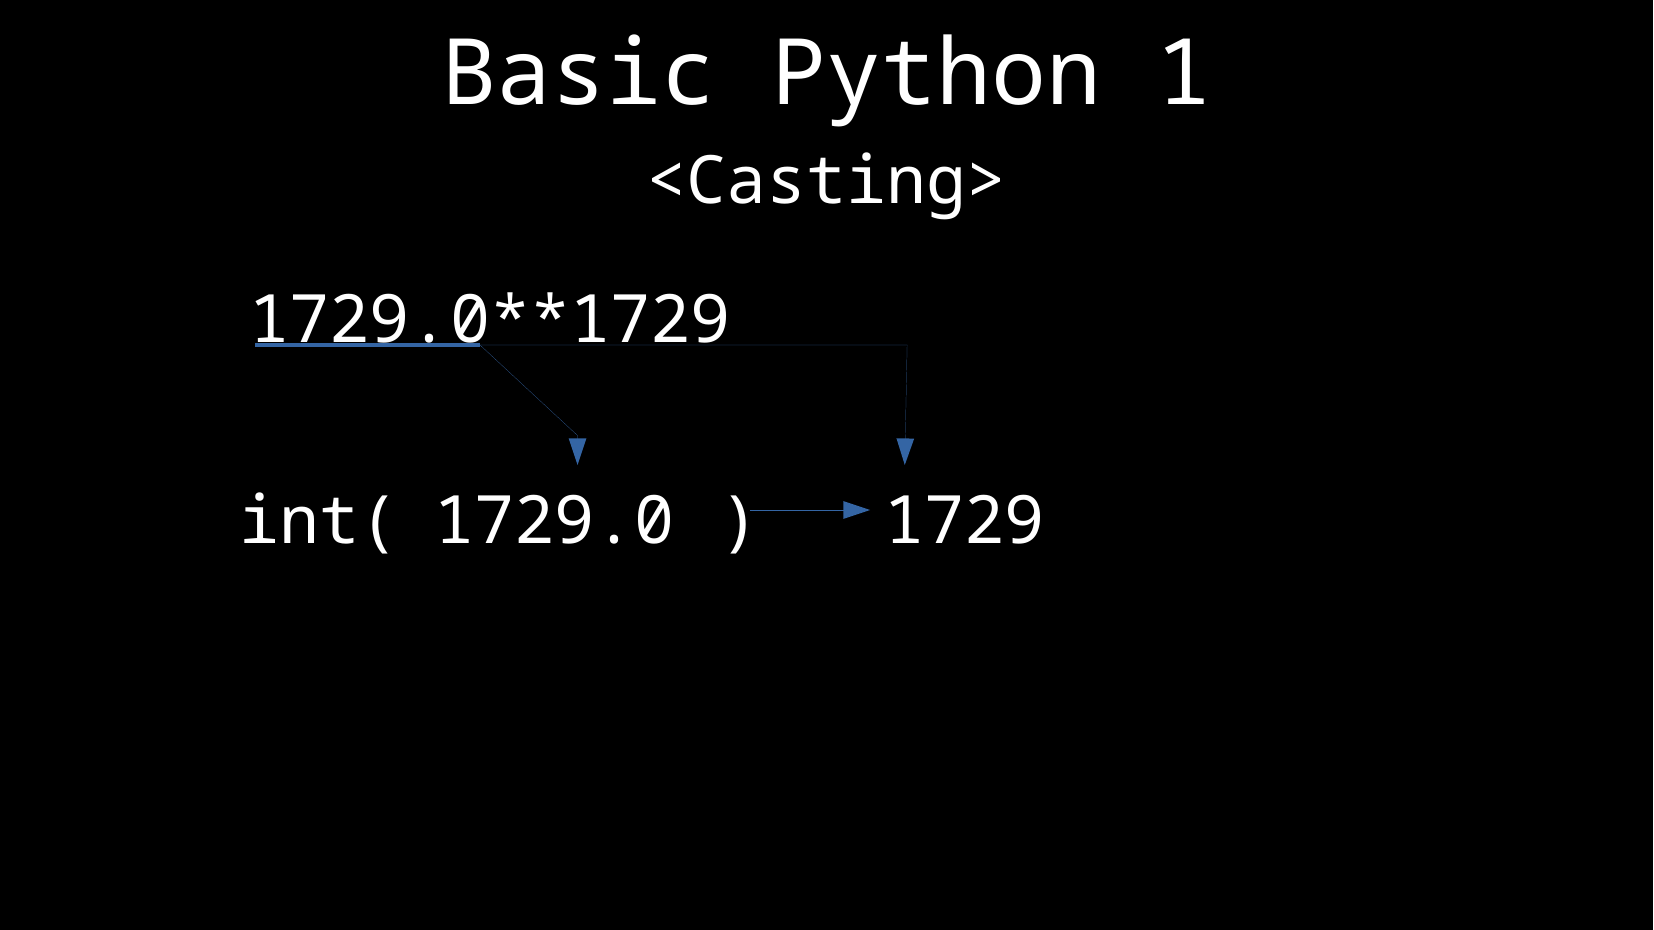

# Basic Python 1 <Casting>
1729.0**1729
1729
1729.0
int( )